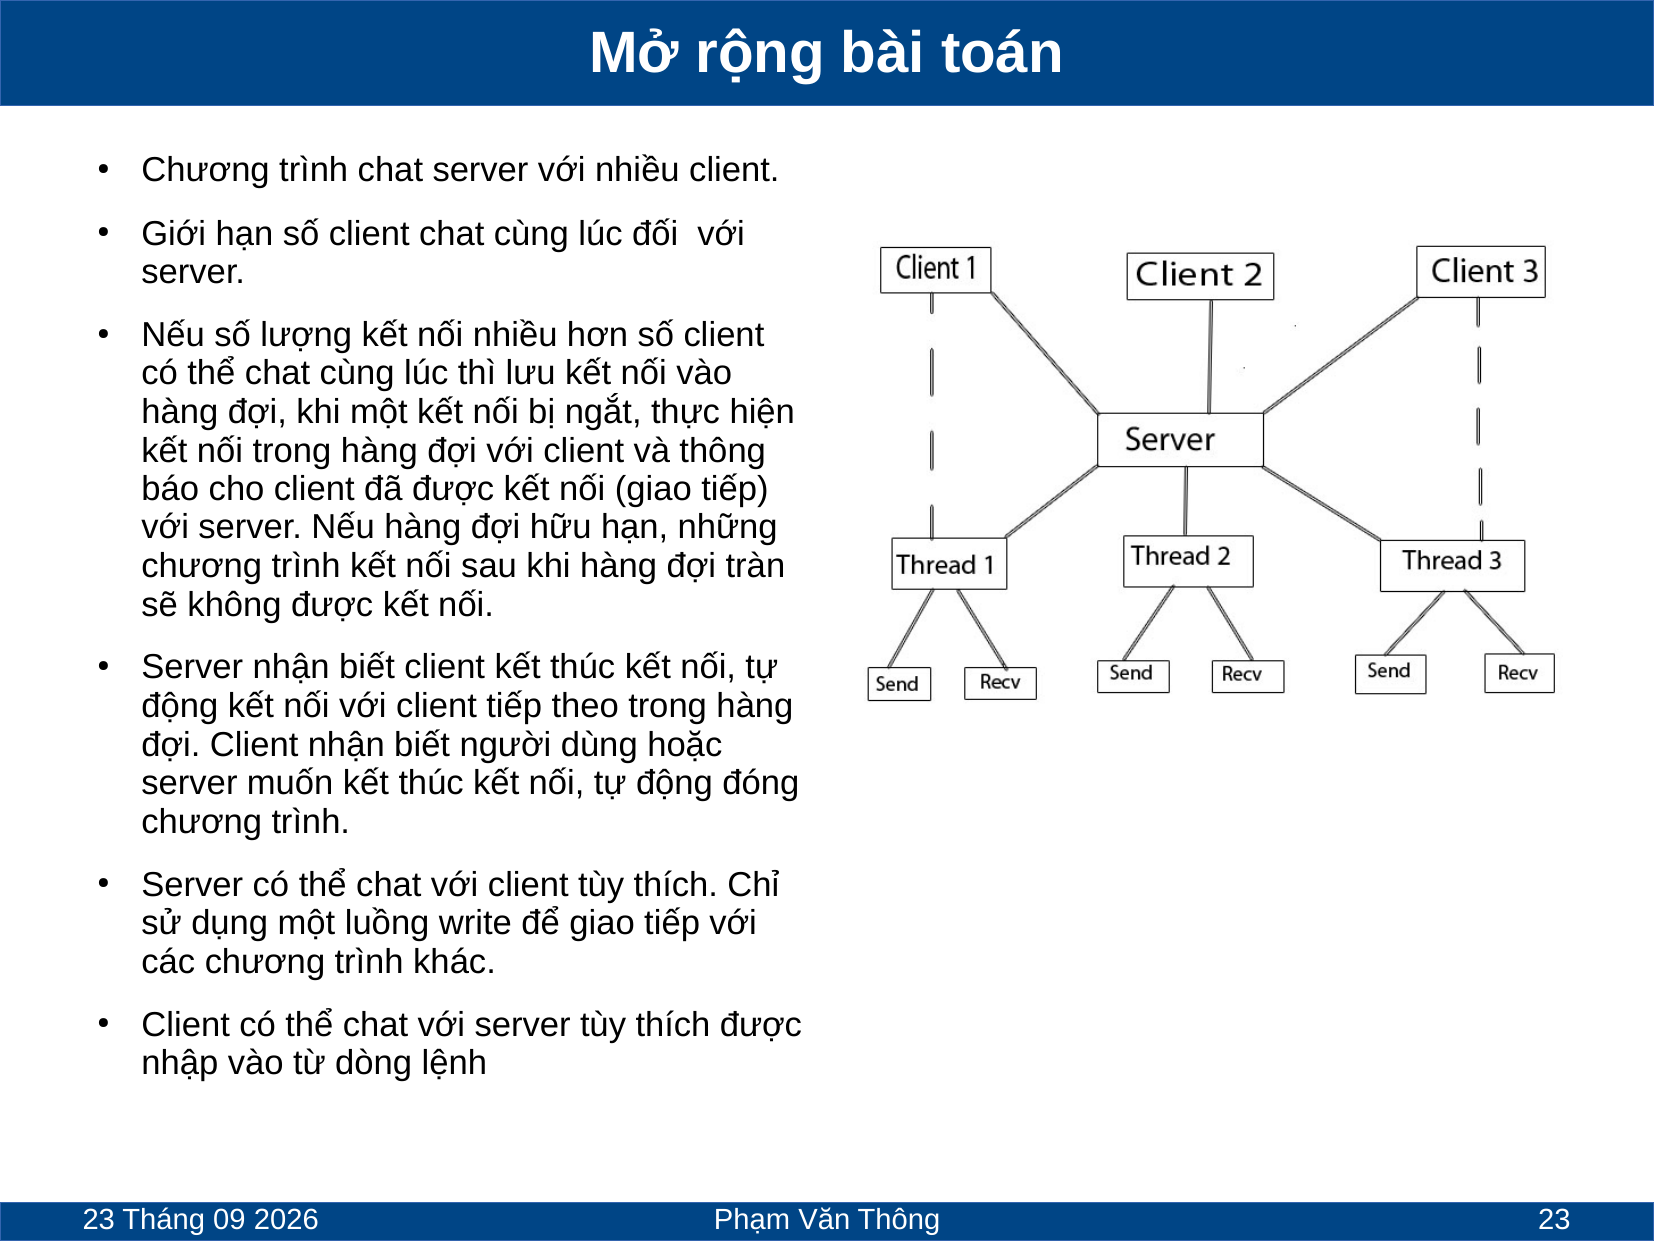

# Mở rộng bài toán
Chương trình chat server với nhiều client.
Giới hạn số client chat cùng lúc đối với server.
Nếu số lượng kết nối nhiều hơn số client có thể chat cùng lúc thì lưu kết nối vào hàng đợi, khi một kết nối bị ngắt, thực hiện kết nối trong hàng đợi với client và thông báo cho client đã được kết nối (giao tiếp) với server. Nếu hàng đợi hữu hạn, những chương trình kết nối sau khi hàng đợi tràn sẽ không được kết nối.
Server nhận biết client kết thúc kết nối, tự động kết nối với client tiếp theo trong hàng đợi. Client nhận biết người dùng hoặc server muốn kết thúc kết nối, tự động đóng chương trình.
Server có thể chat với client tùy thích. Chỉ sử dụng một luồng write để giao tiếp với các chương trình khác.
Client có thể chat với server tùy thích được nhập vào từ dòng lệnh
Phạm Văn Thông
23